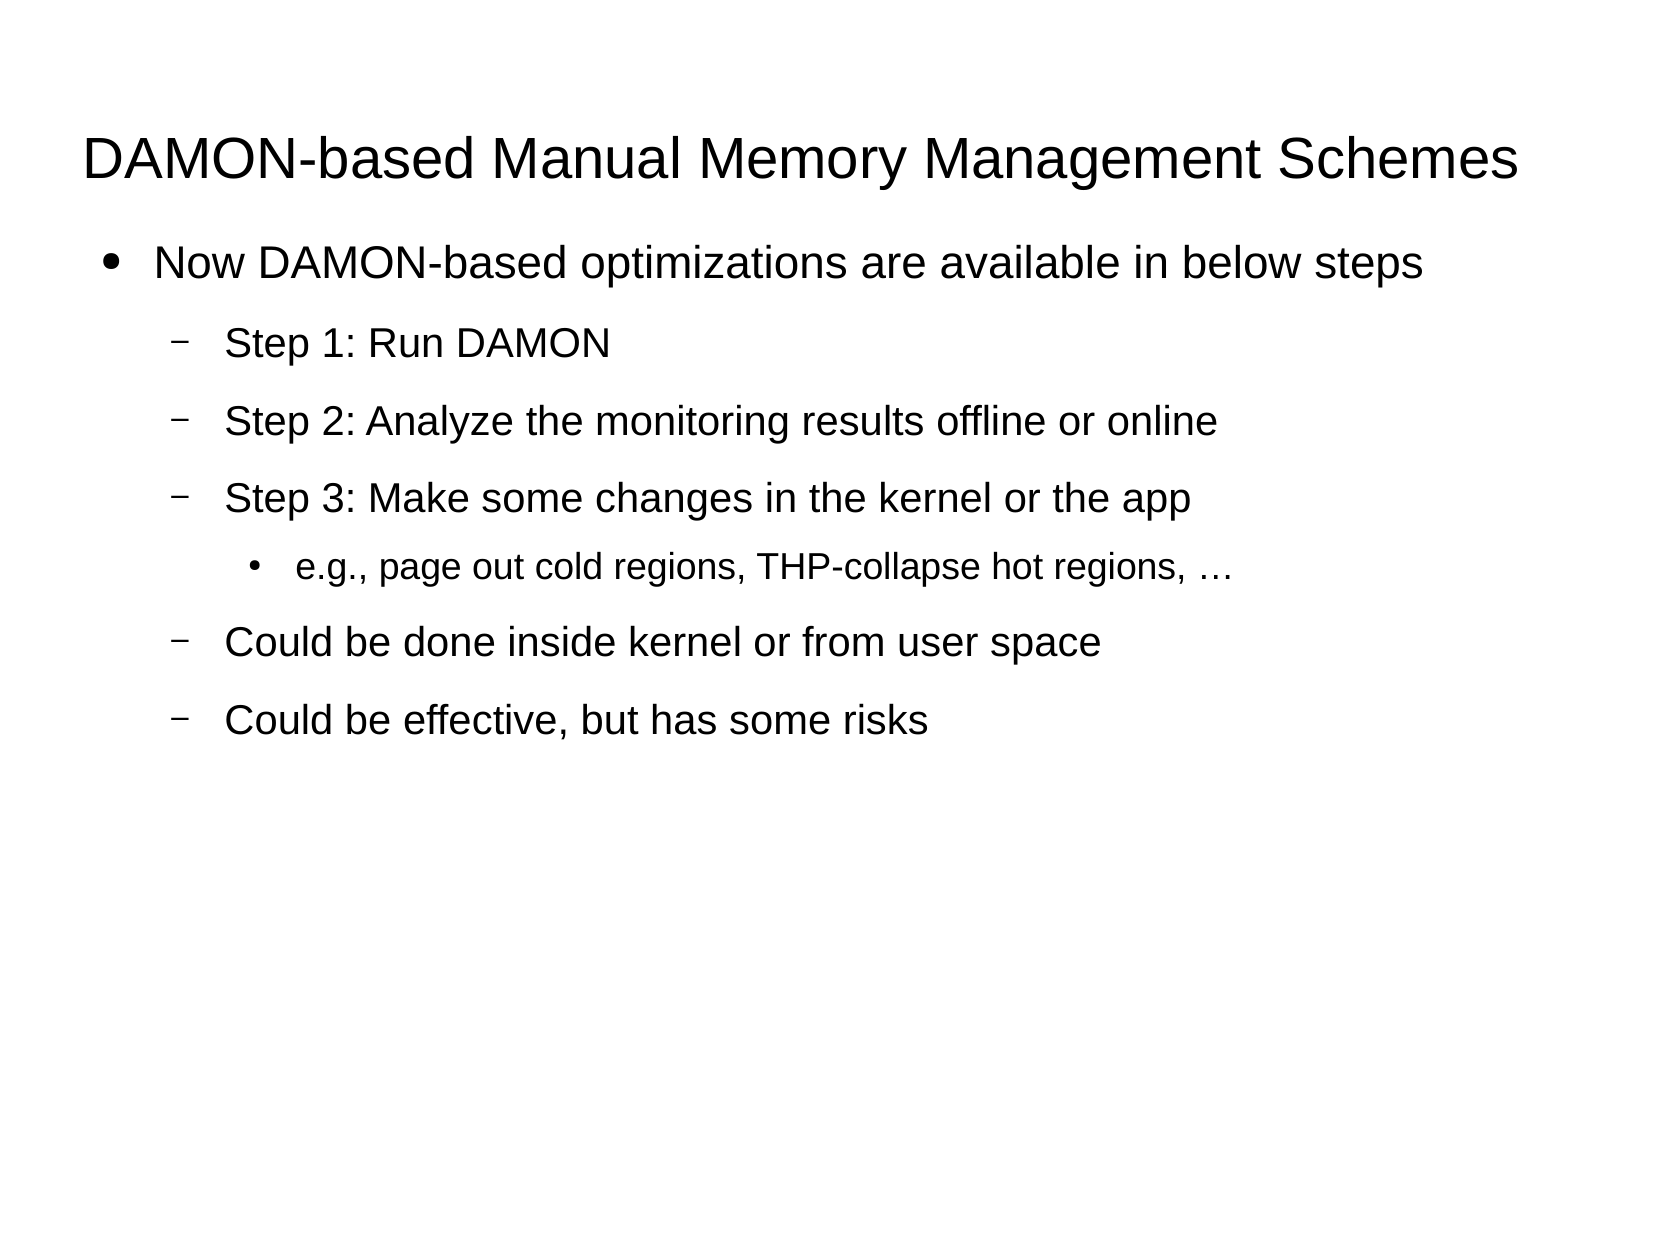

DAMON-based Manual Memory Management Schemes
# Now DAMON-based optimizations are available in below steps
Step 1: Run DAMON
Step 2: Analyze the monitoring results offline or online
Step 3: Make some changes in the kernel or the app
e.g., page out cold regions, THP-collapse hot regions, …
Could be done inside kernel or from user space
Could be effective, but has some risks